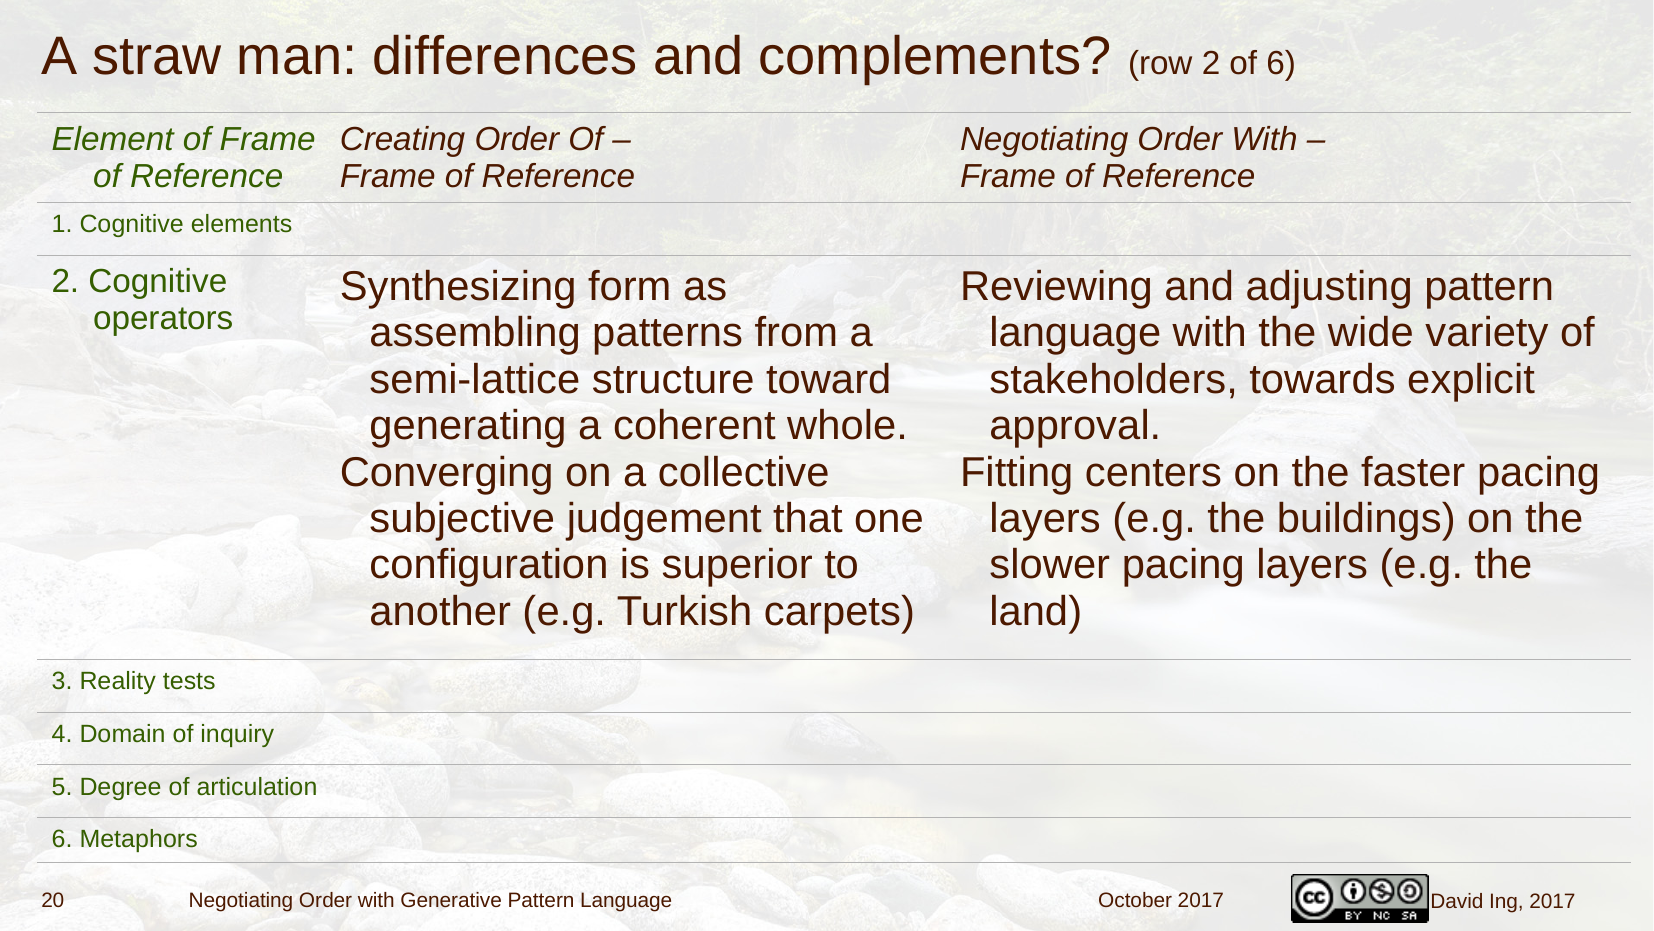

# A straw man: differences and complements? (row 2 of 6)
| Element of Frame of Reference | Creating Order Of – Frame of Reference | Negotiating Order With – Frame of Reference |
| --- | --- | --- |
| 1. Cognitive elements | | |
| 2. Cognitive operators | Synthesizing form as assembling patterns from a semi-lattice structure toward generating a coherent whole. Converging on a collective subjective judgement that one configuration is superior to another (e.g. Turkish carpets) | Reviewing and adjusting pattern language with the wide variety of stakeholders, towards explicit approval. Fitting centers on the faster pacing layers (e.g. the buildings) on the slower pacing layers (e.g. the land) |
| 3. Reality tests | | |
| 4. Domain of inquiry | | |
| 5. Degree of articulation | | |
| 6. Metaphors | | |
Negotiating Order with Generative Pattern Language
October 2017
20